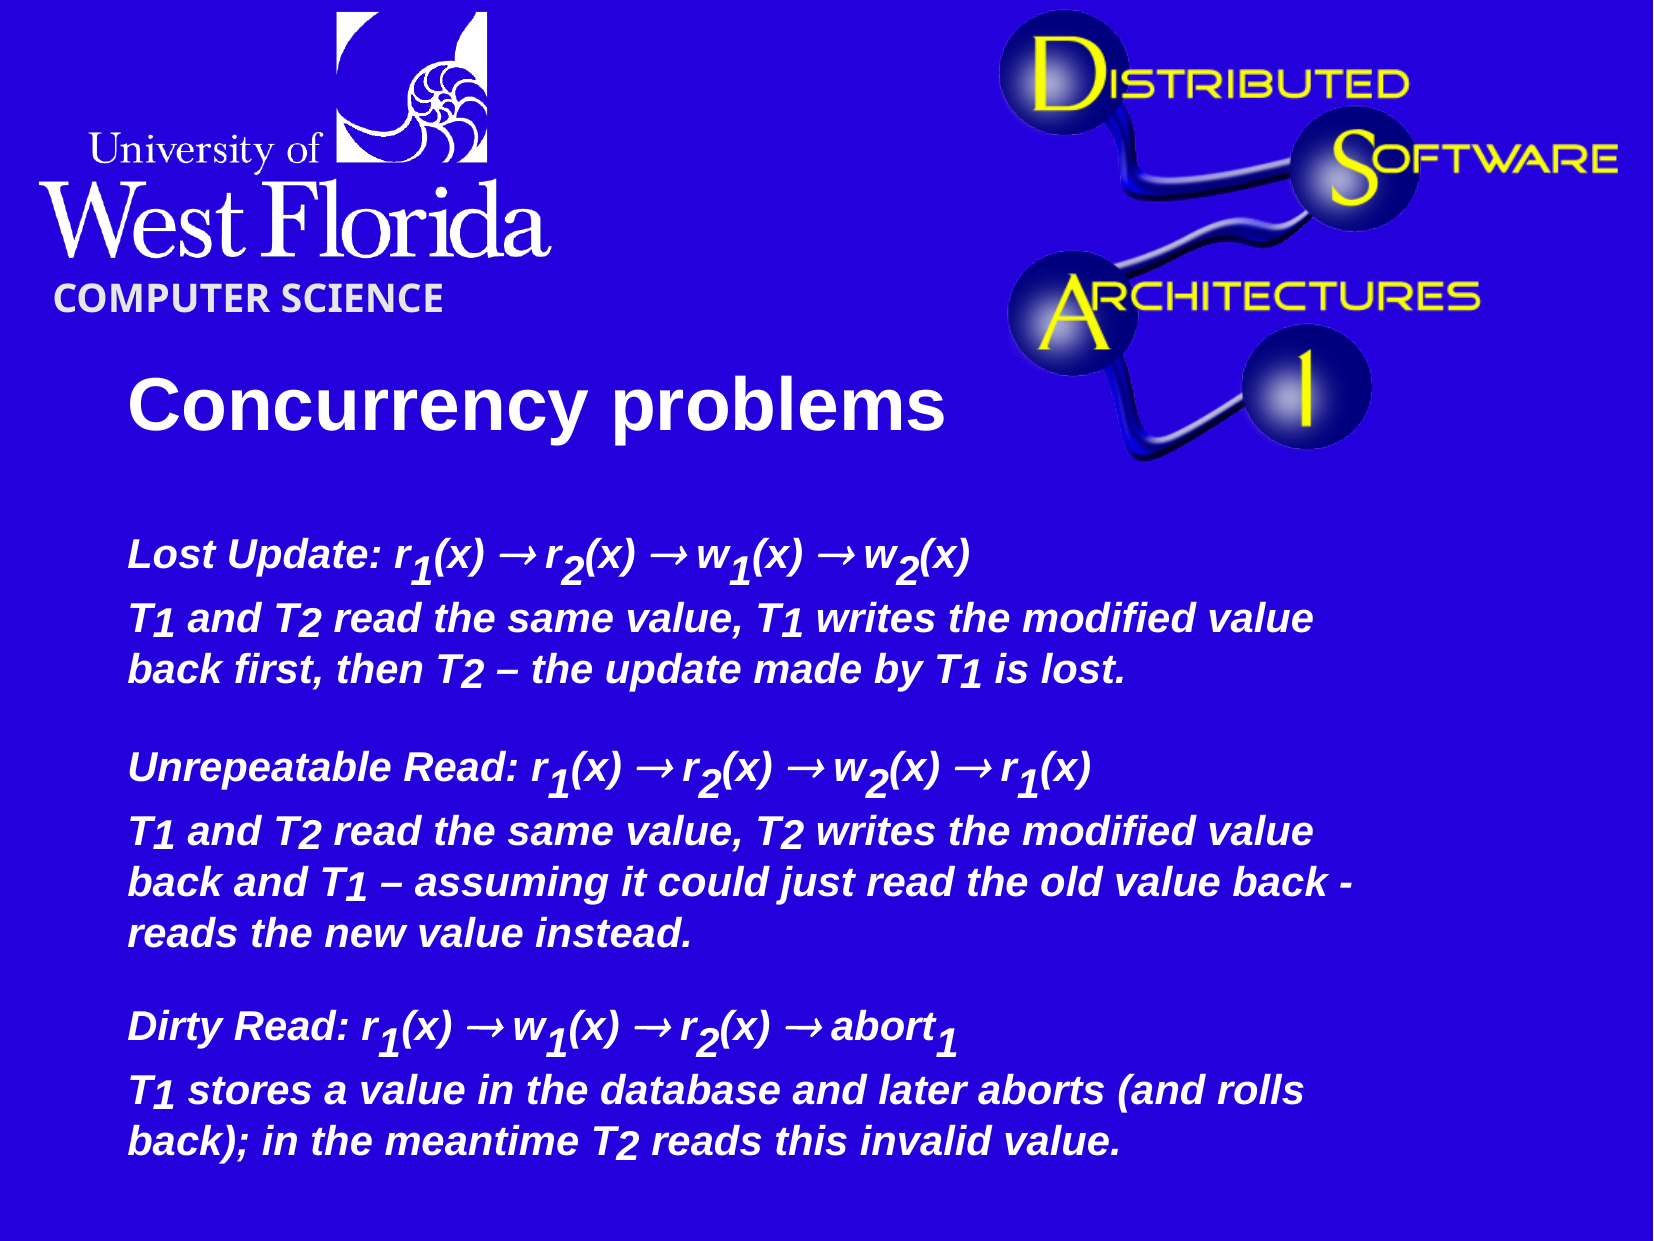

COMPUTER SCIENCE
Concurrency problems
Lost Update: r1(x)  r2(x)  w1(x)  w2(x)
T1 and T2 read the same value, T1 writes the modified value back first, then T2 – the update made by T1 is lost.
Unrepeatable Read: r1(x)  r2(x)  w2(x)  r1(x)
T1 and T2 read the same value, T2 writes the modified value back and T1 – assuming it could just read the old value back - reads the new value instead.
Dirty Read: r1(x)  w1(x)  r2(x)  abort1
T1 stores a value in the database and later aborts (and rolls back); in the meantime T2 reads this invalid value.